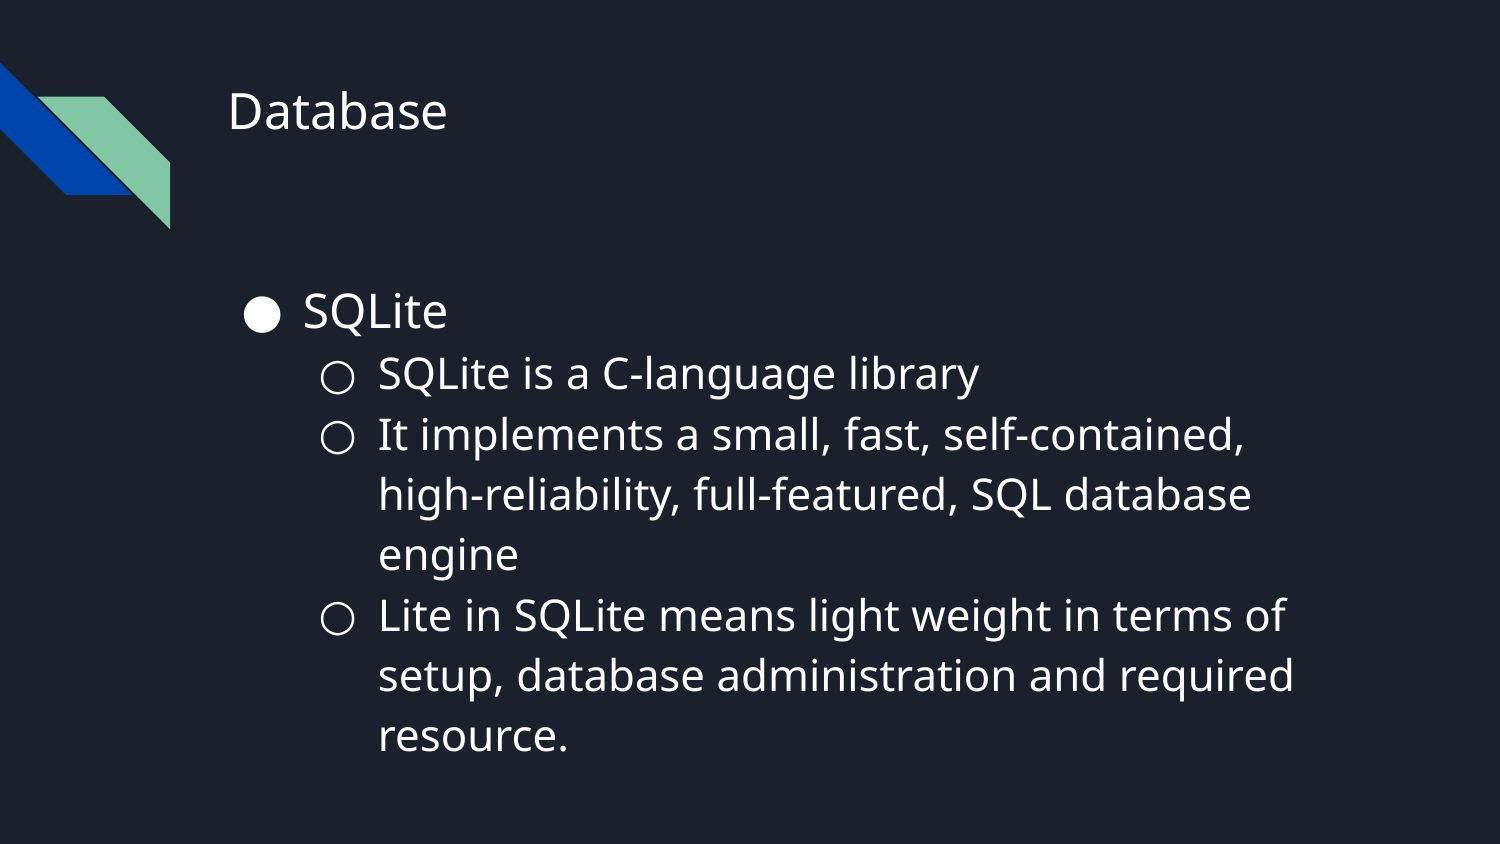

# Database
SQLite
SQLite is a C-language library
It implements a small, fast, self-contained, high-reliability, full-featured, SQL database engine
Lite in SQLite means light weight in terms of setup, database administration and required resource.